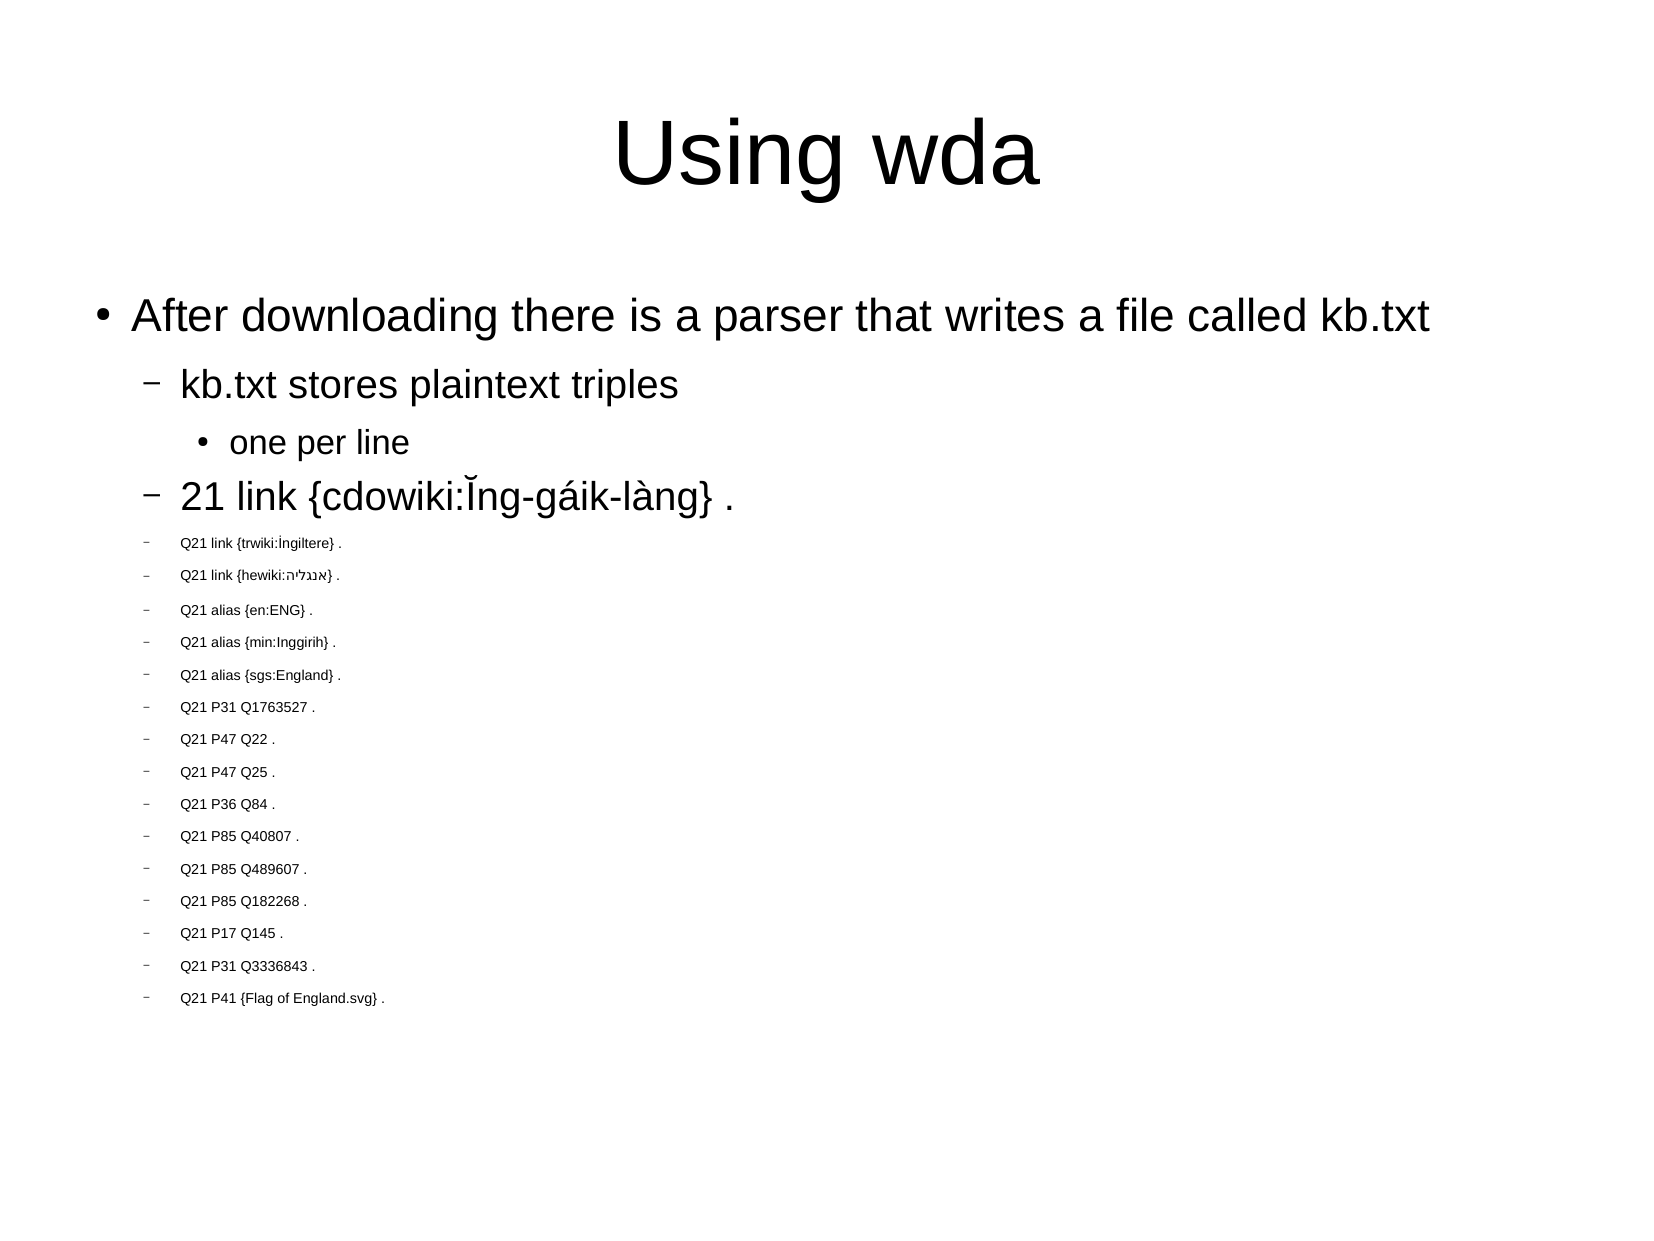

# Using wda
After downloading there is a parser that writes a file called kb.txt
kb.txt stores plaintext triples
one per line
21 link {cdowiki:Ĭng-gáik-làng} .
Q21 link {trwiki:İngiltere} .
Q21 link {hewiki:אנגליה} .
Q21 alias {en:ENG} .
Q21 alias {min:Inggirih} .
Q21 alias {sgs:England} .
Q21 P31 Q1763527 .
Q21 P47 Q22 .
Q21 P47 Q25 .
Q21 P36 Q84 .
Q21 P85 Q40807 .
Q21 P85 Q489607 .
Q21 P85 Q182268 .
Q21 P17 Q145 .
Q21 P31 Q3336843 .
Q21 P41 {Flag of England.svg} .